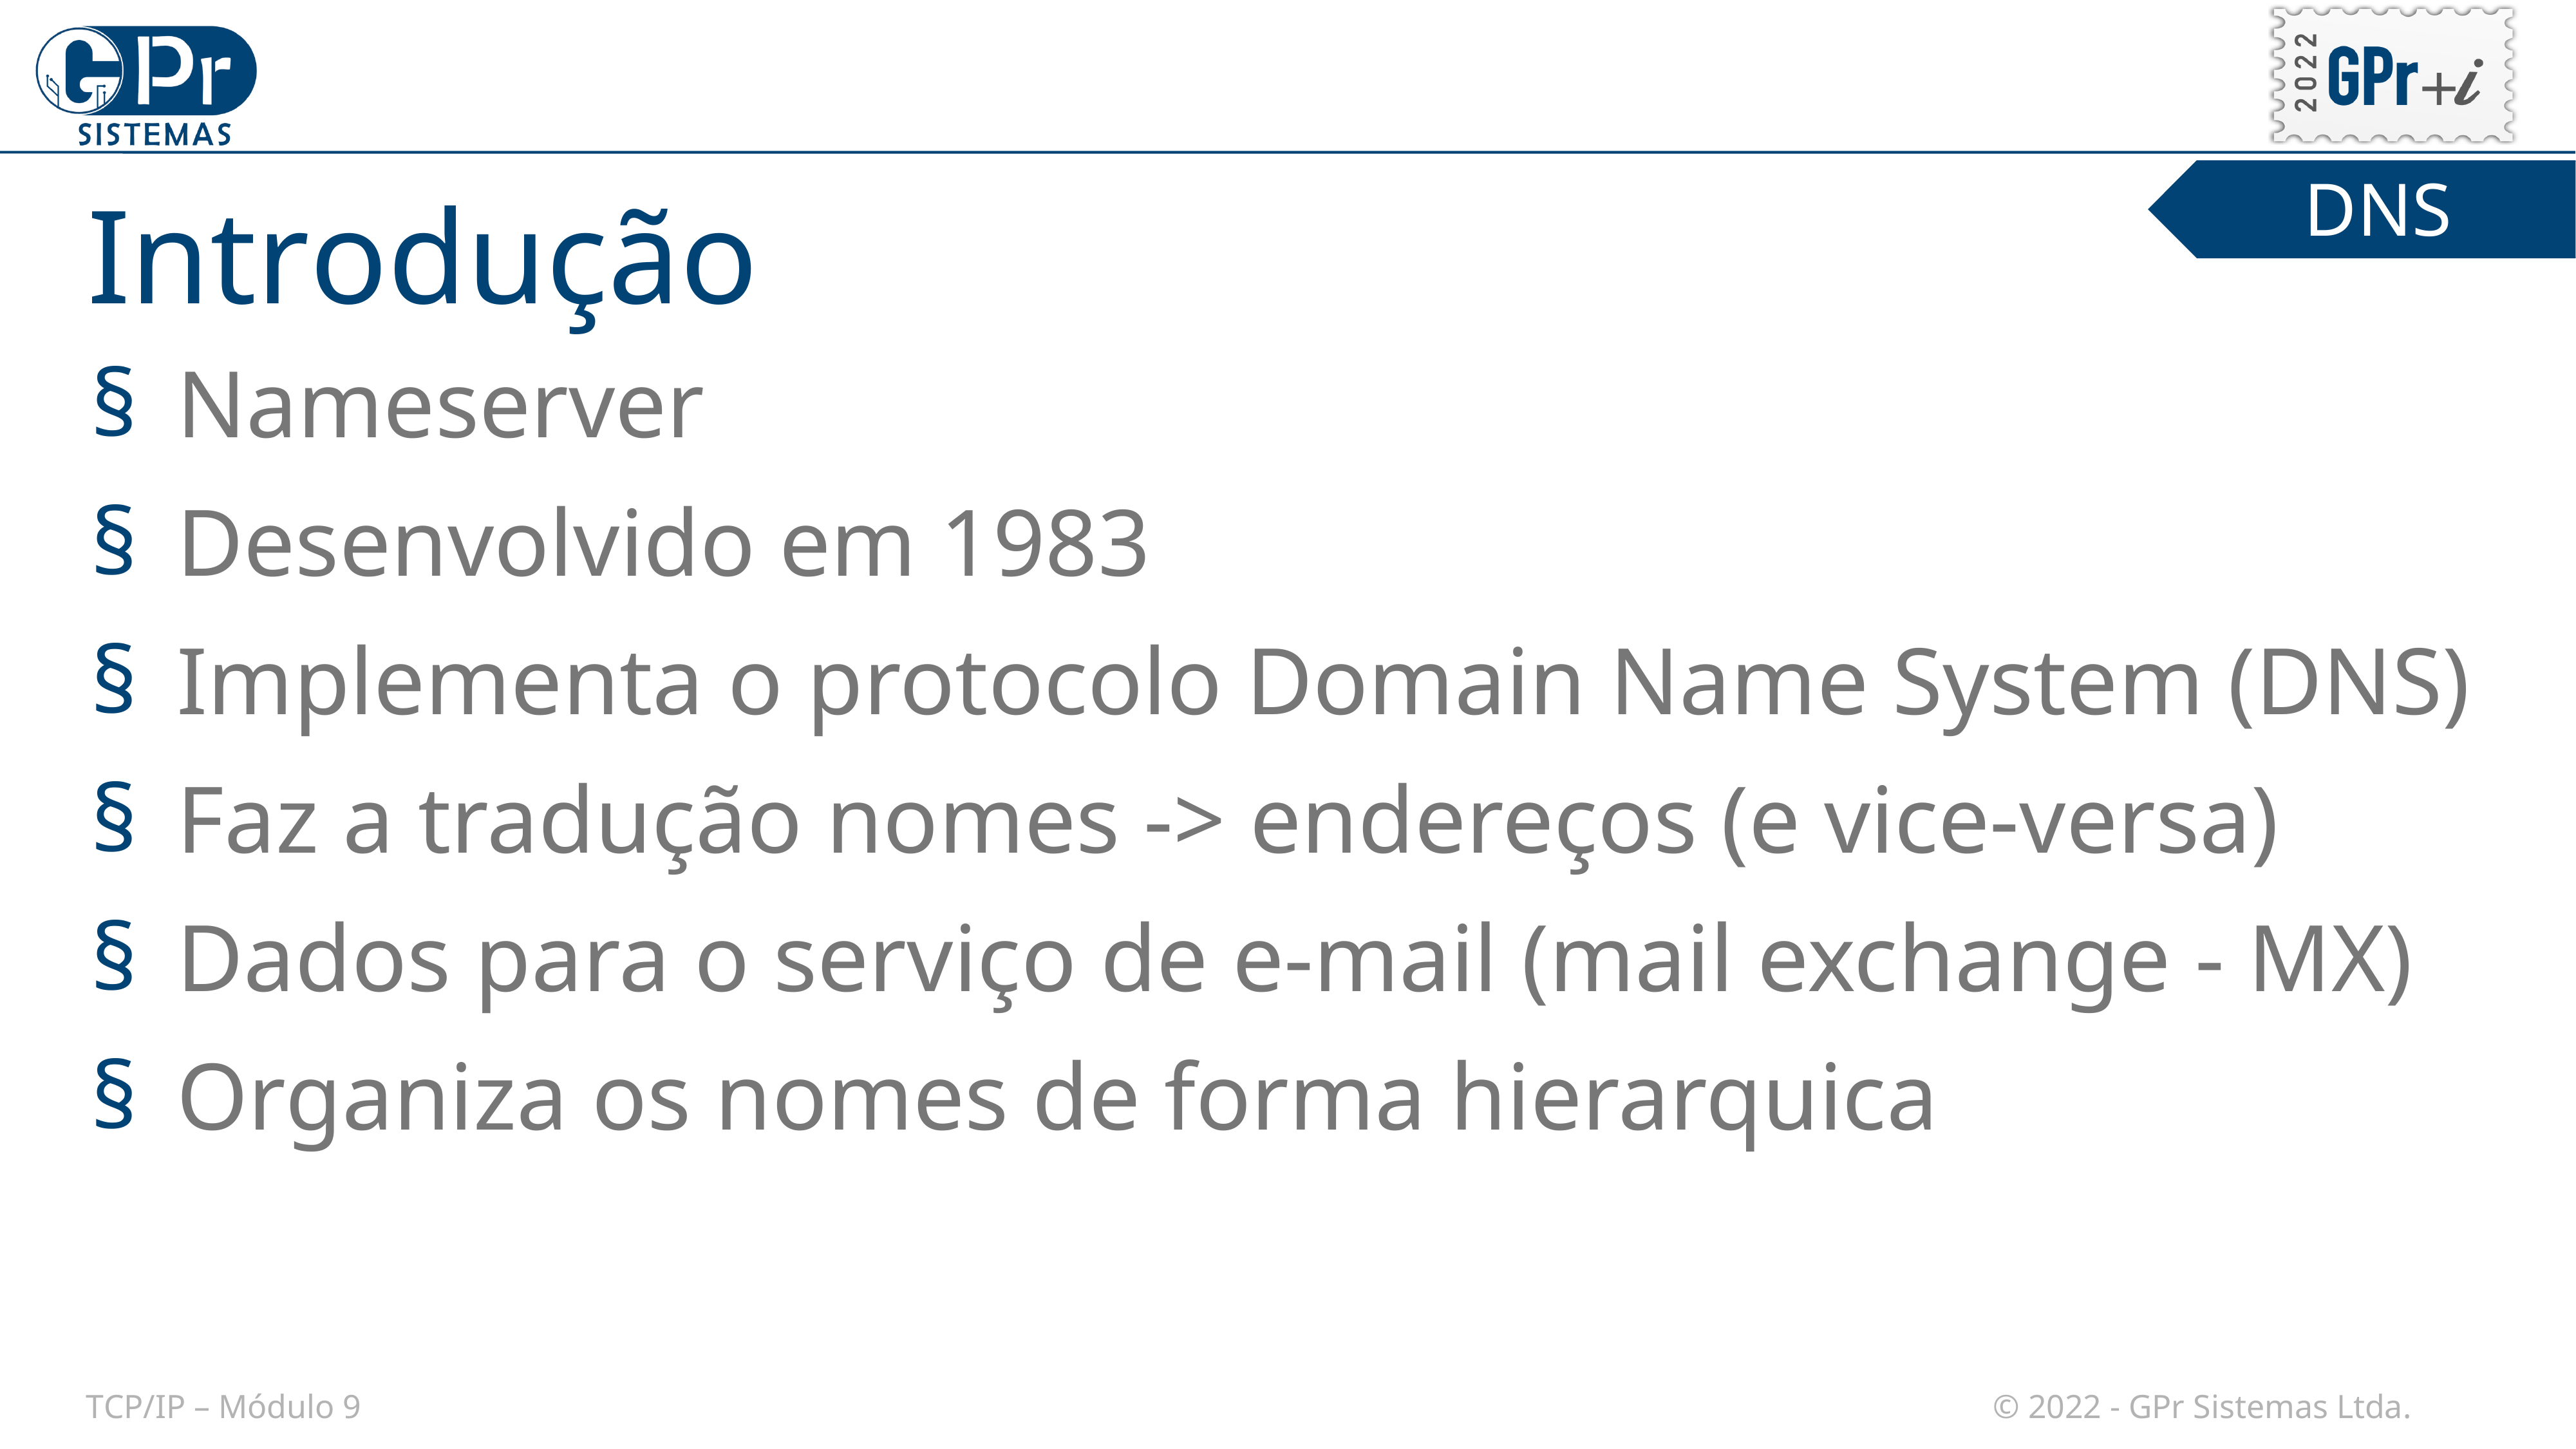

DNS
Introdução
# Nameserver
Desenvolvido em 1983
Implementa o protocolo Domain Name System (DNS)
Faz a tradução nomes -> endereços (e vice-versa)
Dados para o serviço de e-mail (mail exchange - MX)
Organiza os nomes de forma hierarquica